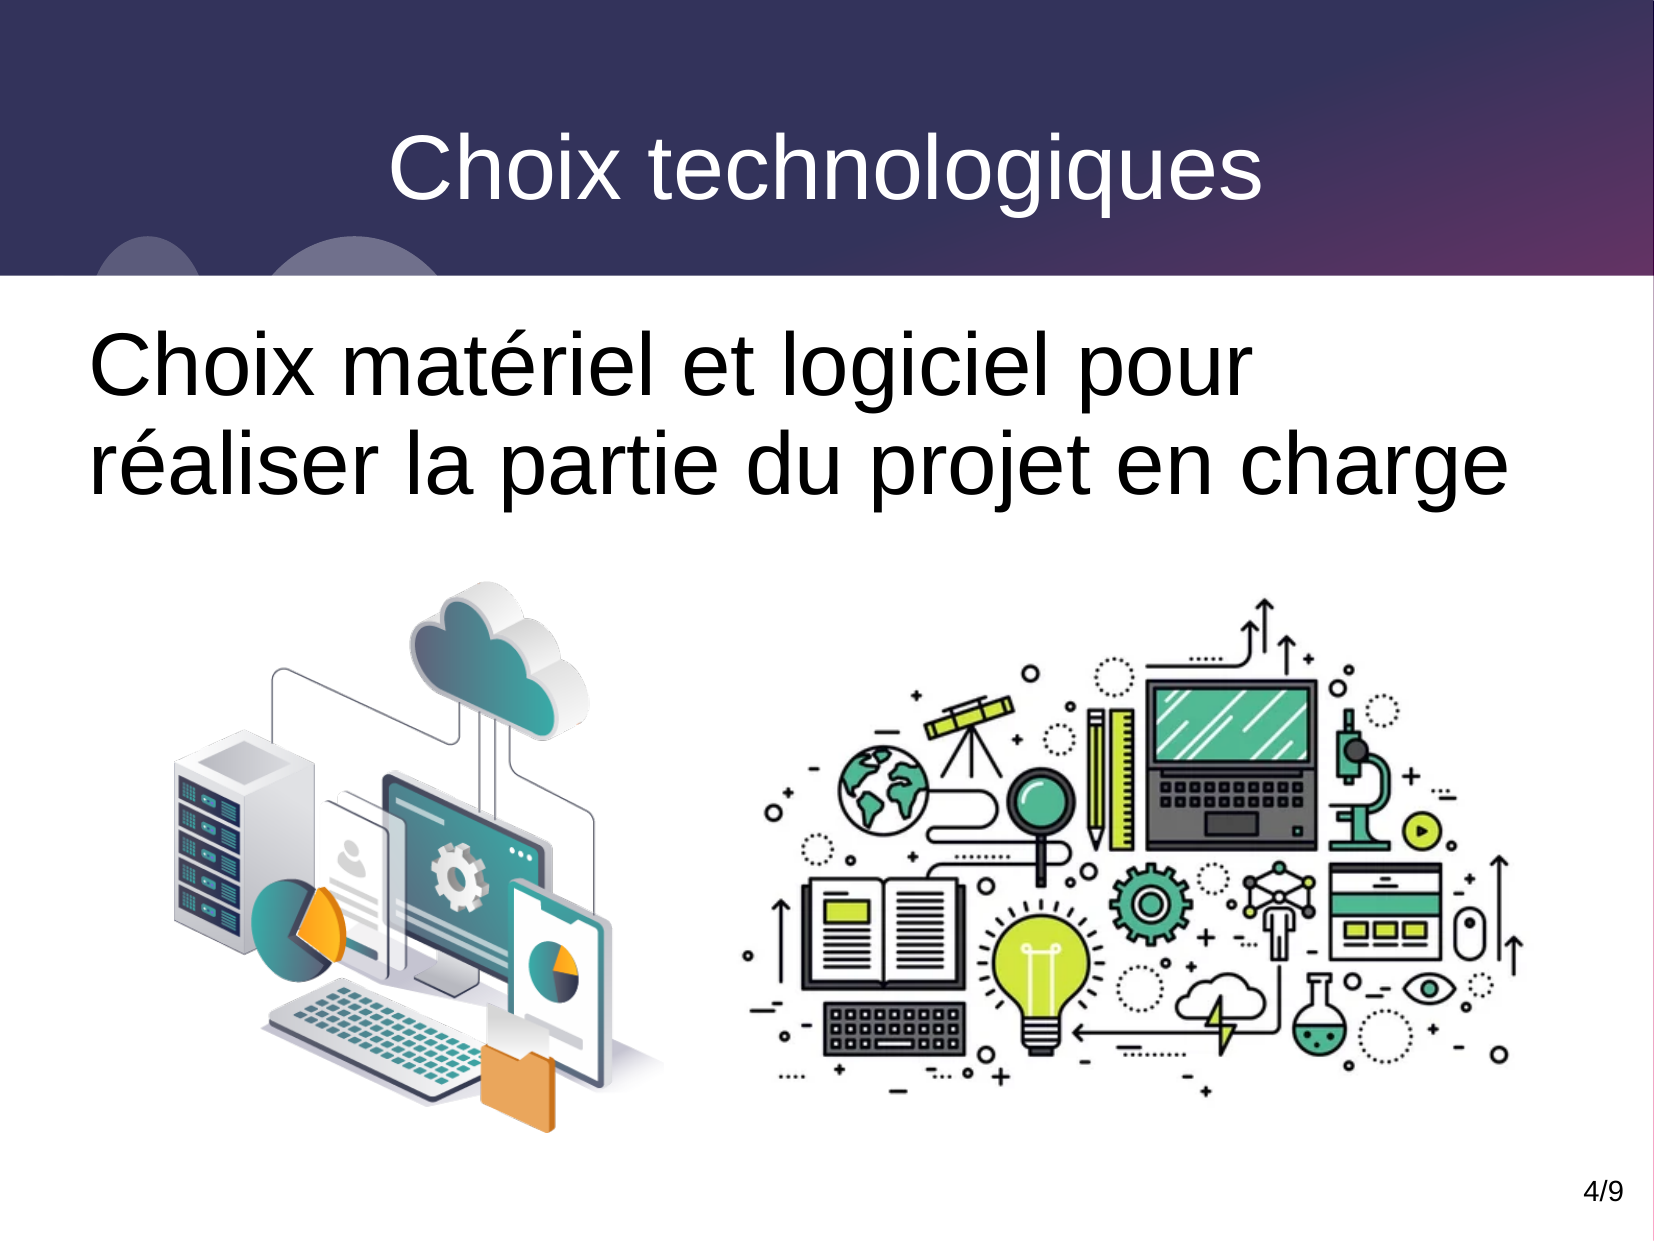

# Choix technologiques
Choix matériel et logiciel pour réaliser la partie du projet en charge